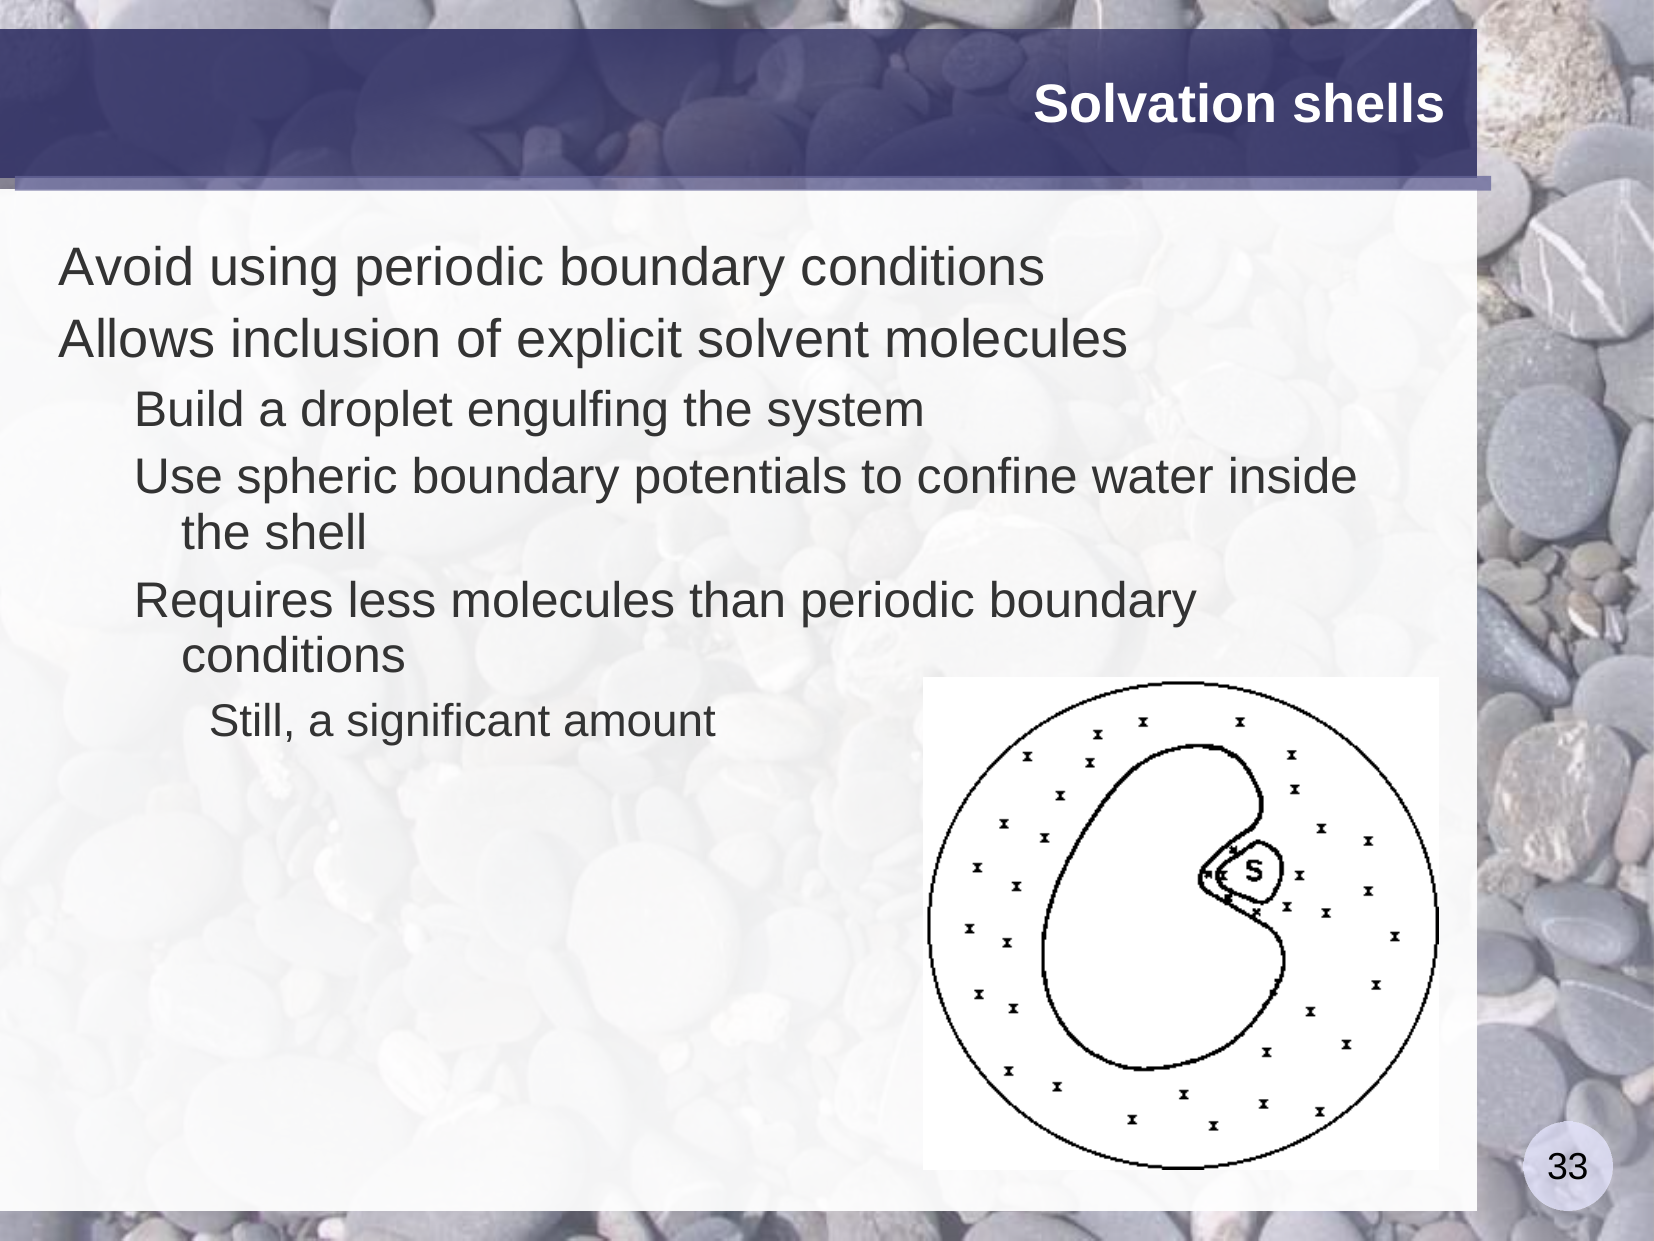

# Solvation shells
Avoid using periodic boundary conditions
Allows inclusion of explicit solvent molecules
Build a droplet engulfing the system
Use spheric boundary potentials to confine water inside the shell
Requires less molecules than periodic boundary conditions
Still, a significant amount